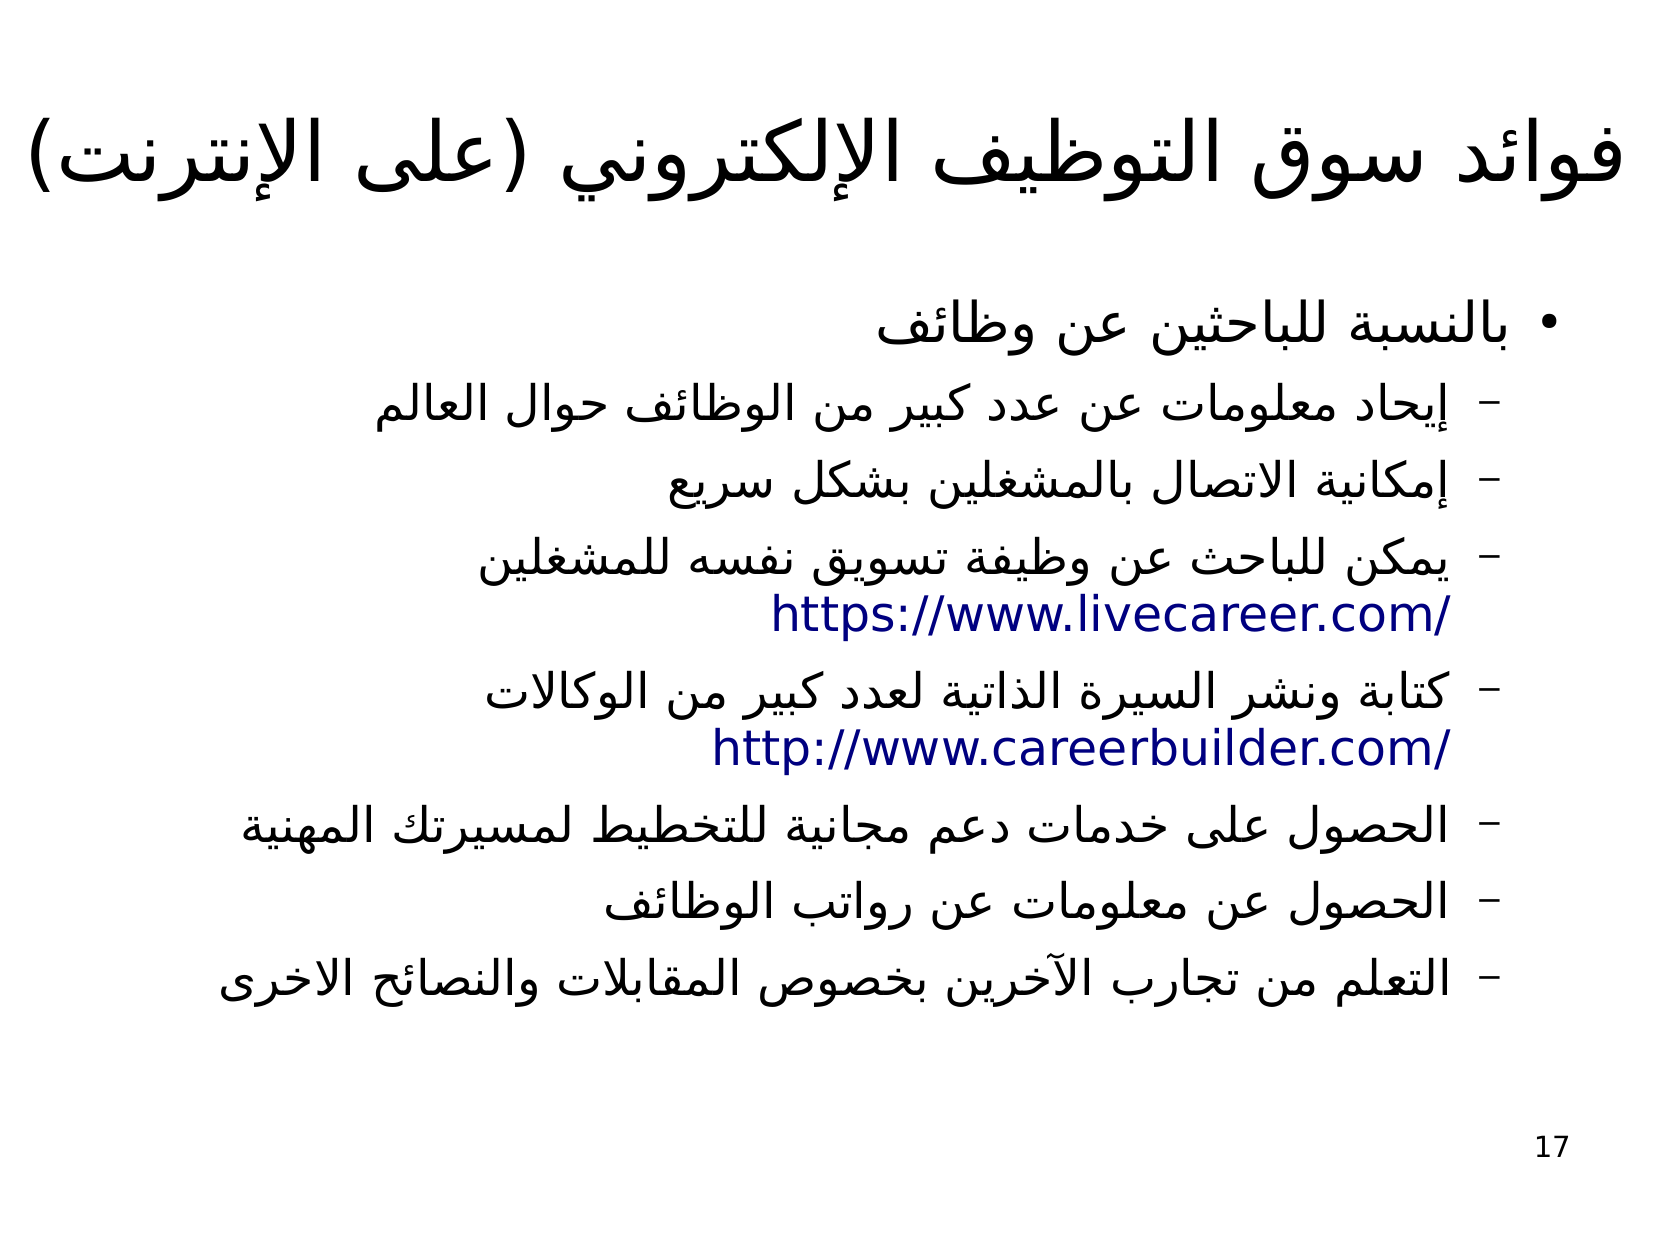

# فوائد سوق التوظيف الإلكتروني (على الإنترنت)
بالنسبة للباحثين عن وظائف
إيحاد معلومات عن عدد كبير من الوظائف حوال العالم
إمكانية الاتصال بالمشغلين بشكل سريع
يمكن للباحث عن وظيفة تسويق نفسه للمشغلين https://www.livecareer.com/
كتابة ونشر السيرة الذاتية لعدد كبير من الوكالات http://www.careerbuilder.com/
الحصول على خدمات دعم مجانية للتخطيط لمسيرتك المهنية
الحصول عن معلومات عن رواتب الوظائف
التعلم من تجارب الآخرين بخصوص المقابلات والنصائح الاخرى
17